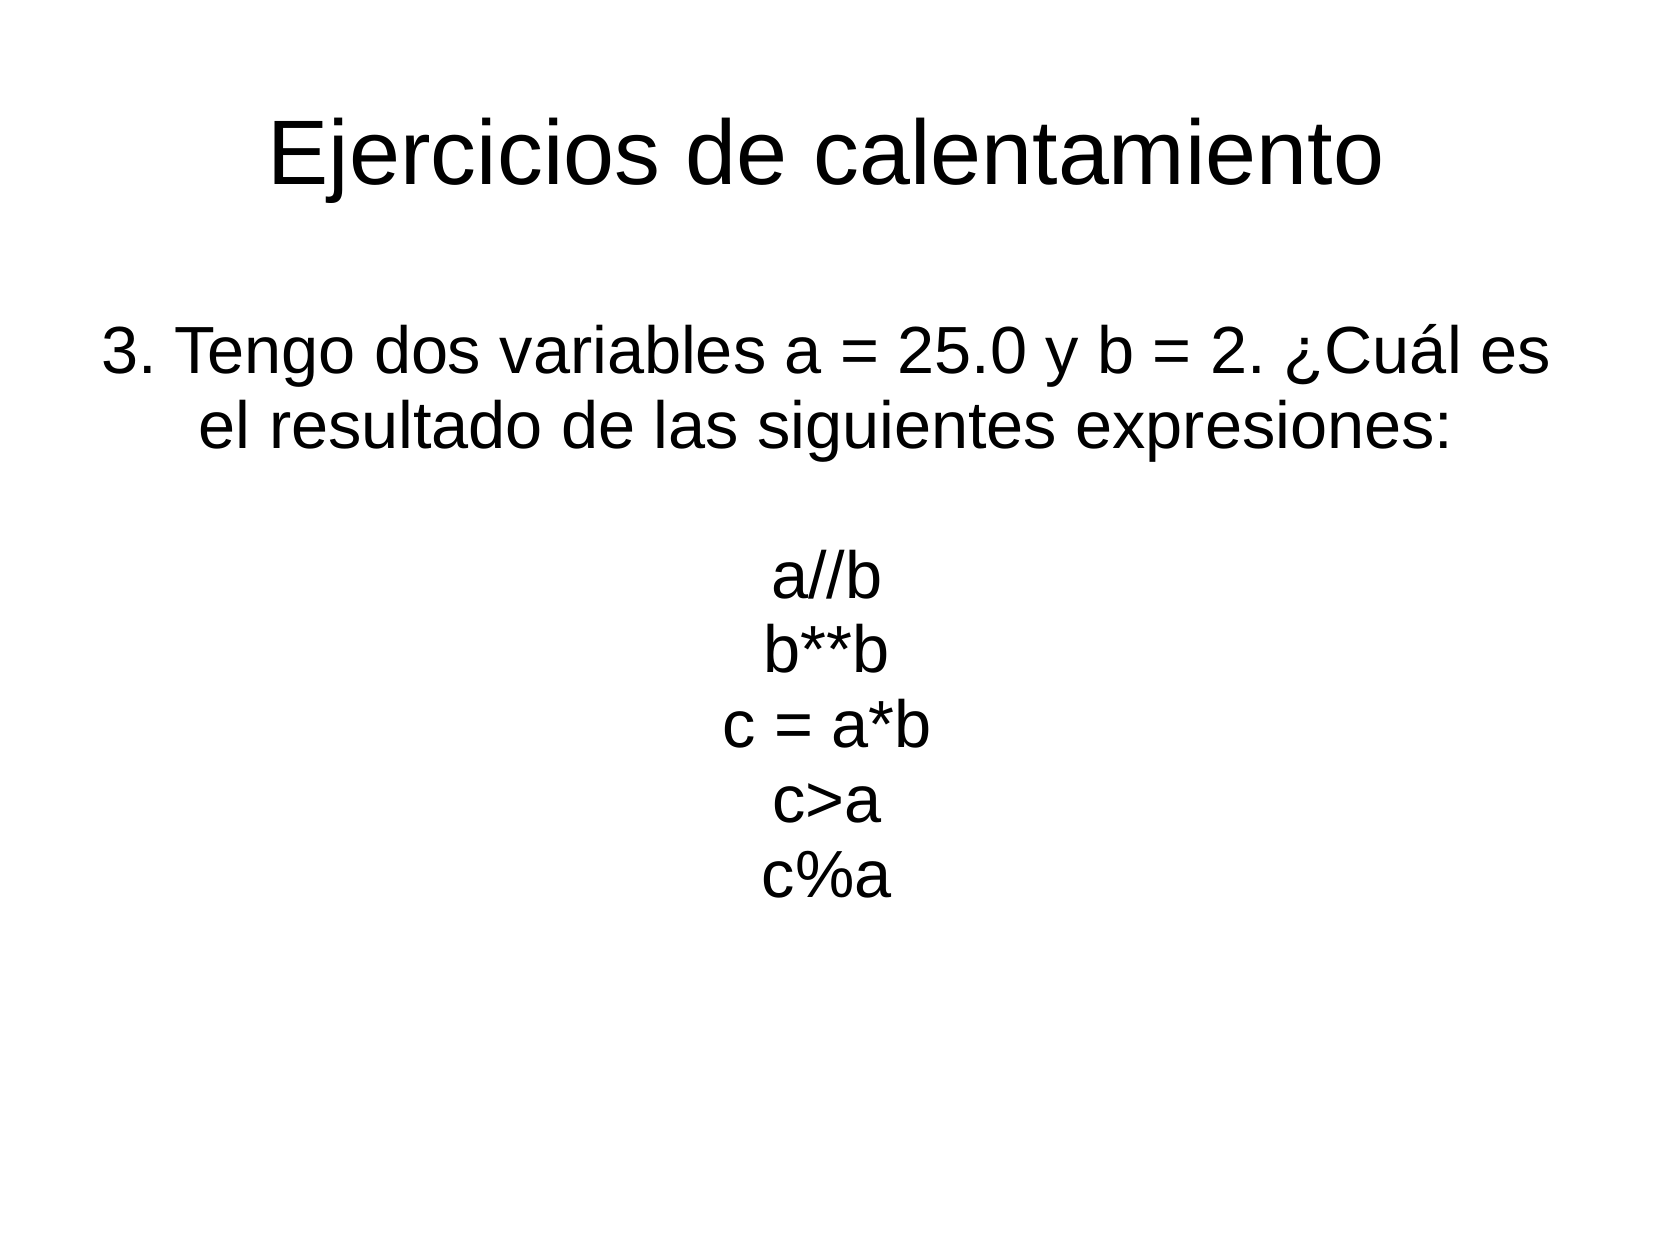

# Ejercicios de calentamiento
3. Tengo dos variables a = 25.0 y b = 2. ¿Cuál es el resultado de las siguientes expresiones:
a//b
b**b
c = a*b
c>a
c%a